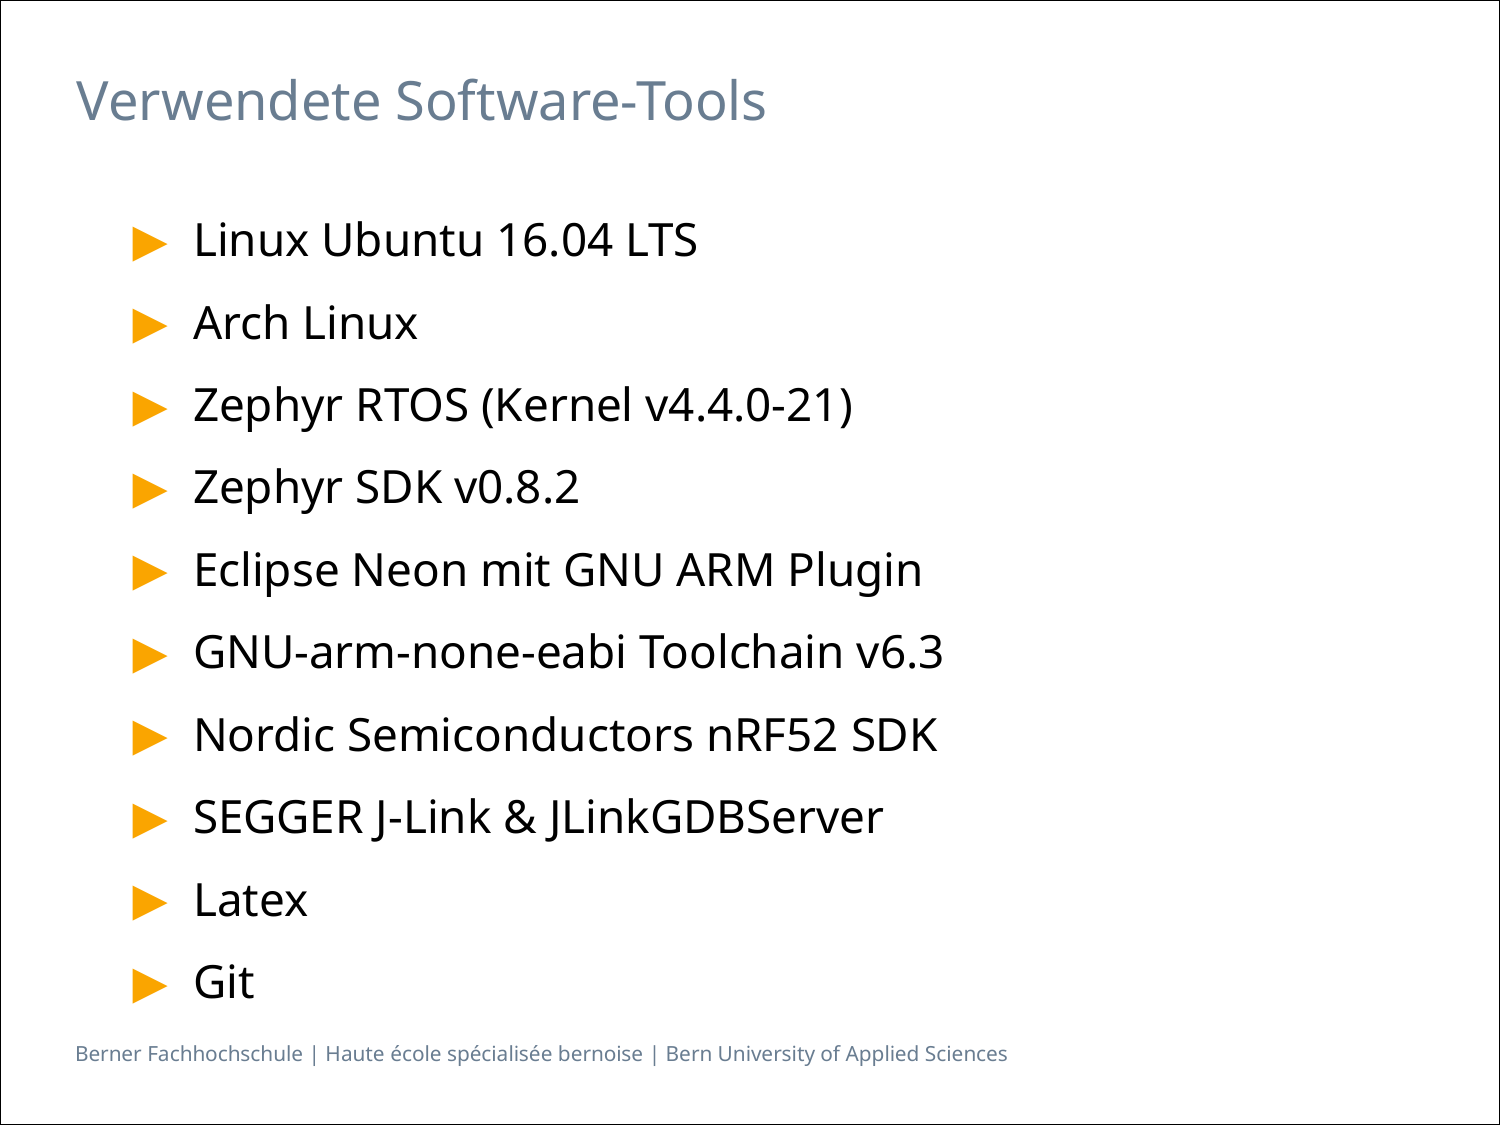

# Verwendete Software-Tools
Linux Ubuntu 16.04 LTS
Arch Linux
Zephyr RTOS (Kernel v4.4.0-21)
Zephyr SDK v0.8.2
Eclipse Neon mit GNU ARM Plugin
GNU-arm-none-eabi Toolchain v6.3
Nordic Semiconductors nRF52 SDK
SEGGER J-Link & JLinkGDBServer
Latex
Git